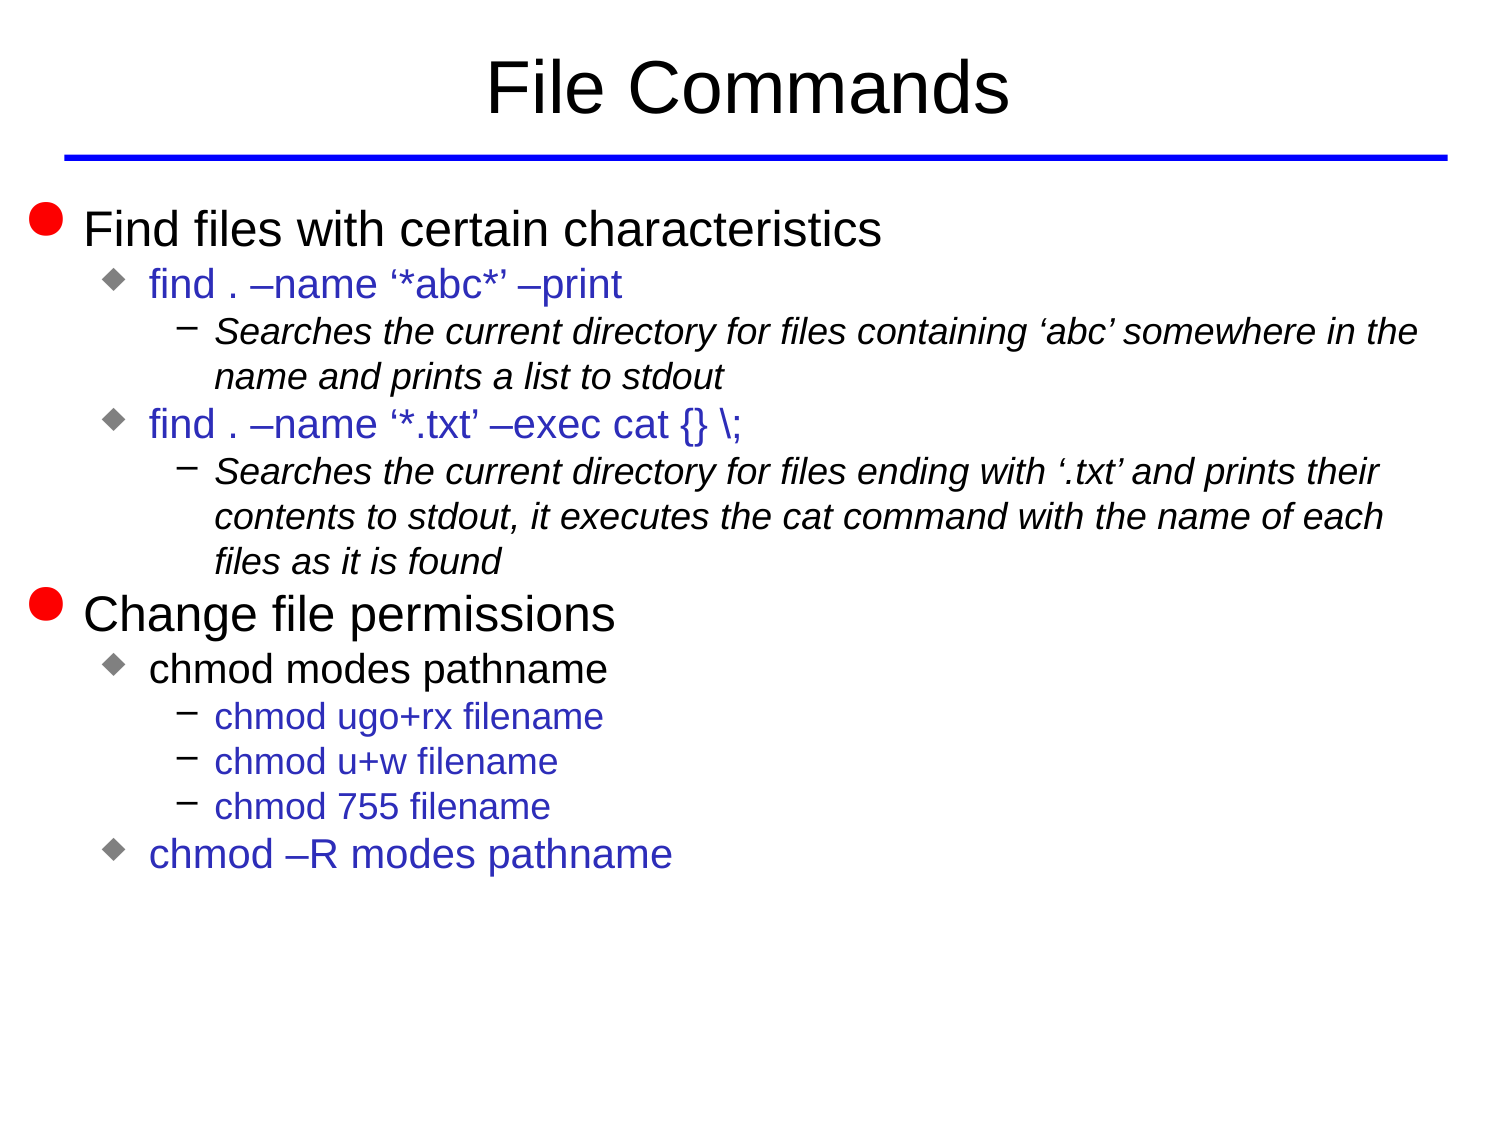

# File Commands
Find files with certain characteristics
find . –name ‘*abc*’ –print
Searches the current directory for files containing ‘abc’ somewhere in the name and prints a list to stdout
find . –name ‘*.txt’ –exec cat {} \;
Searches the current directory for files ending with ‘.txt’ and prints their contents to stdout, it executes the cat command with the name of each files as it is found
Change file permissions
chmod modes pathname
chmod ugo+rx filename
chmod u+w filename
chmod 755 filename
chmod –R modes pathname